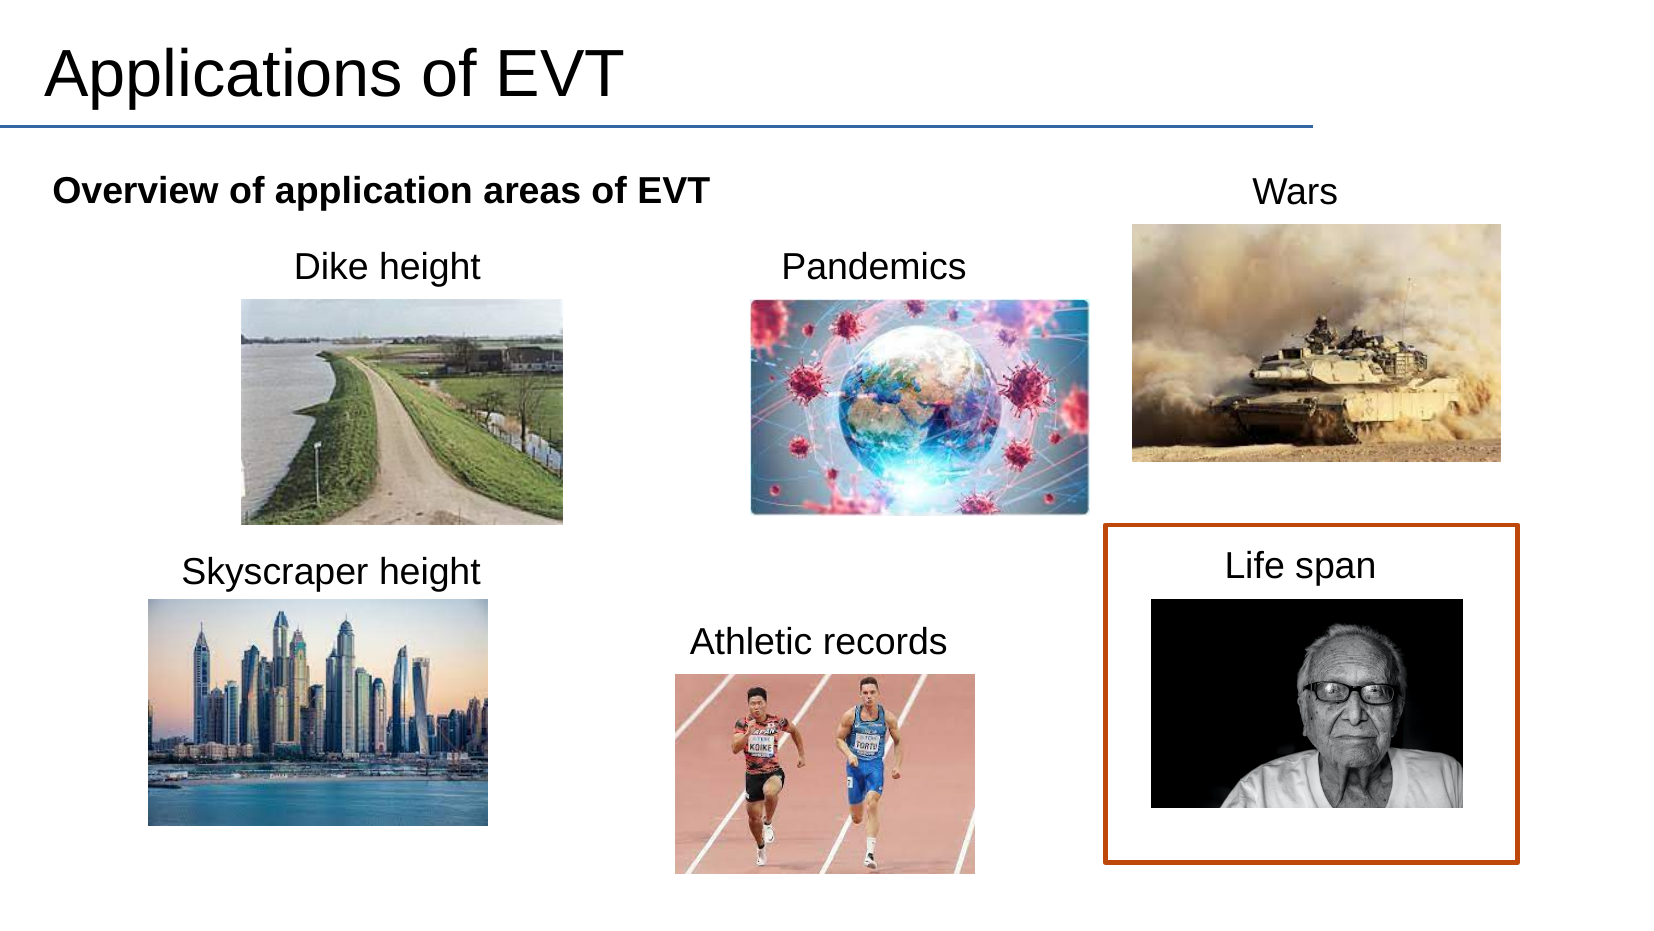

# Applications of EVT
Overview of application areas of EVT
Wars
Dike height
Pandemics
Life span
Skyscraper height
Athletic records